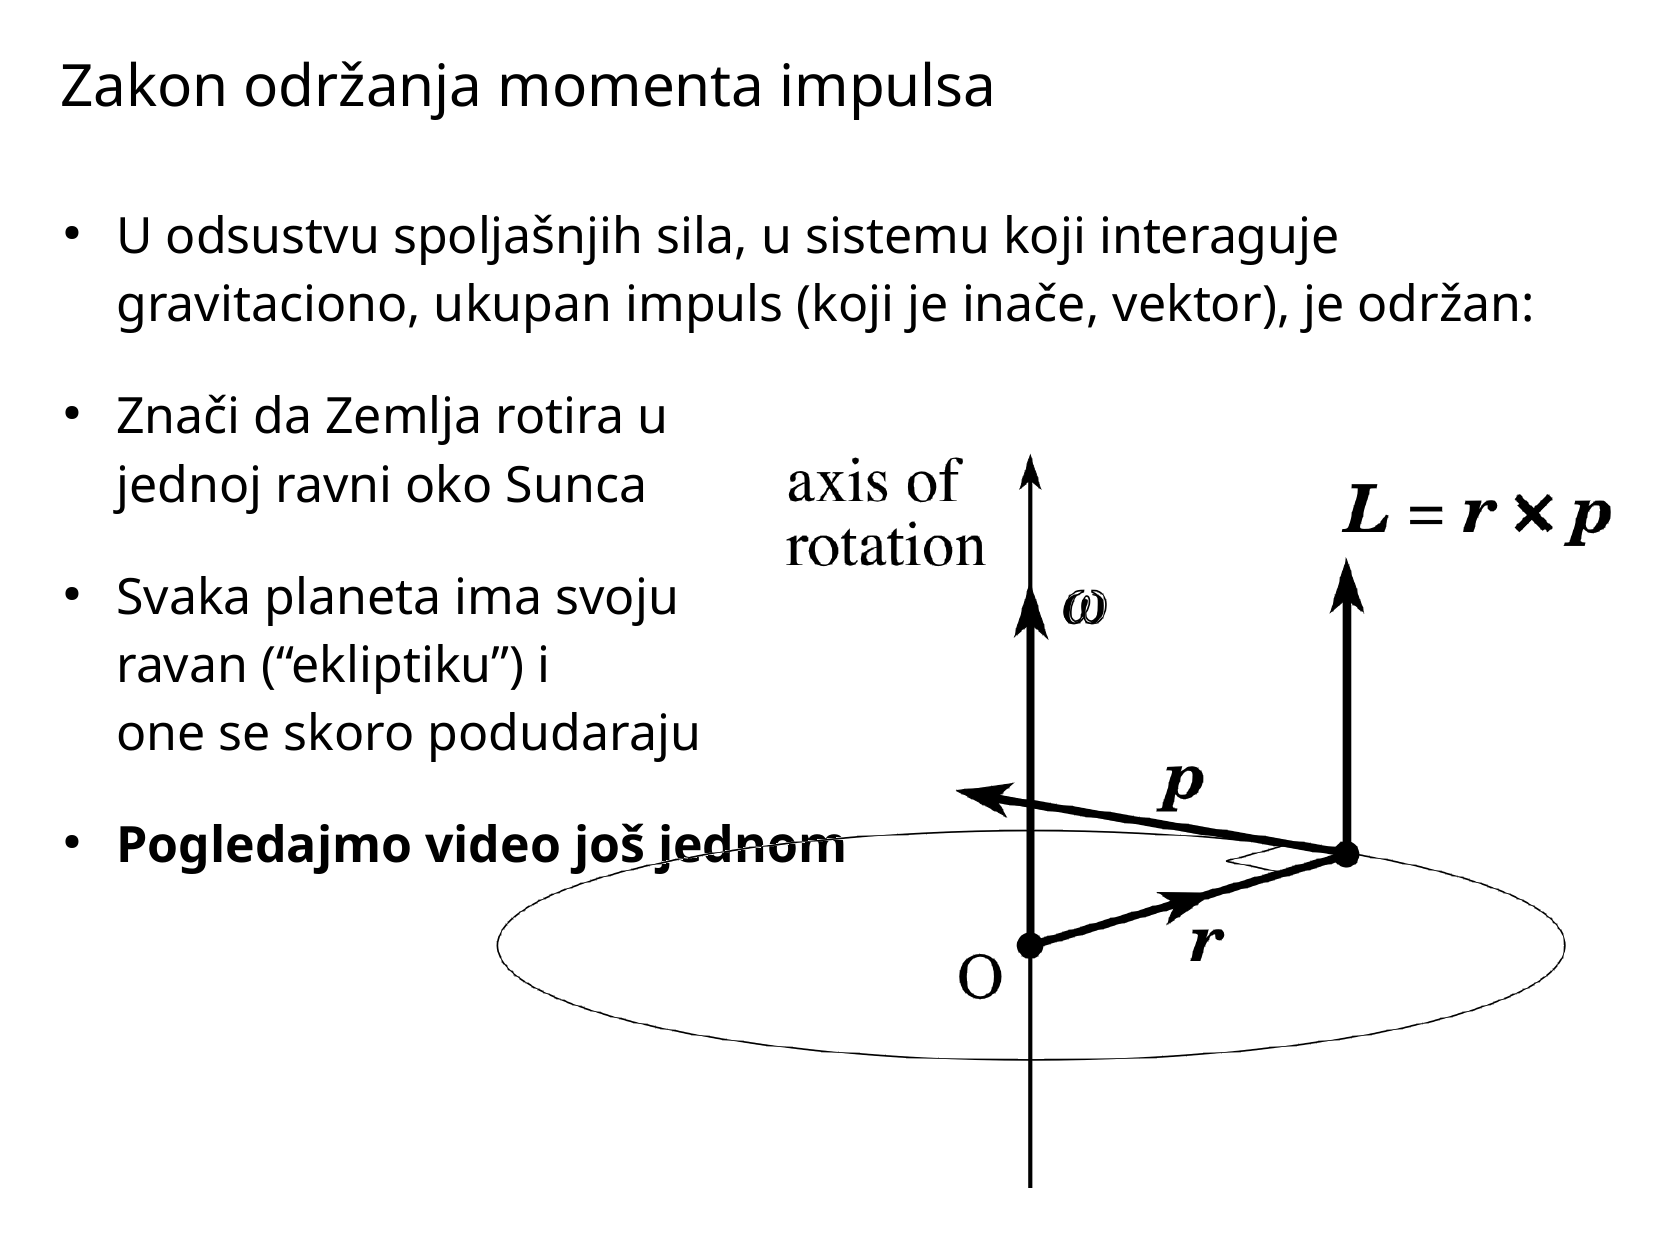

# Zakon održanja momenta impulsa
U odsustvu spoljašnjih sila, u sistemu koji interaguje gravitaciono, ukupan impuls (koji je inače, vektor), je održan:
Znači da Zemlja rotira u
jednoj ravni oko Sunca
Svaka planeta ima svoju
ravan (“ekliptiku”) i
one se skoro podudaraju
Pogledajmo video još jednom